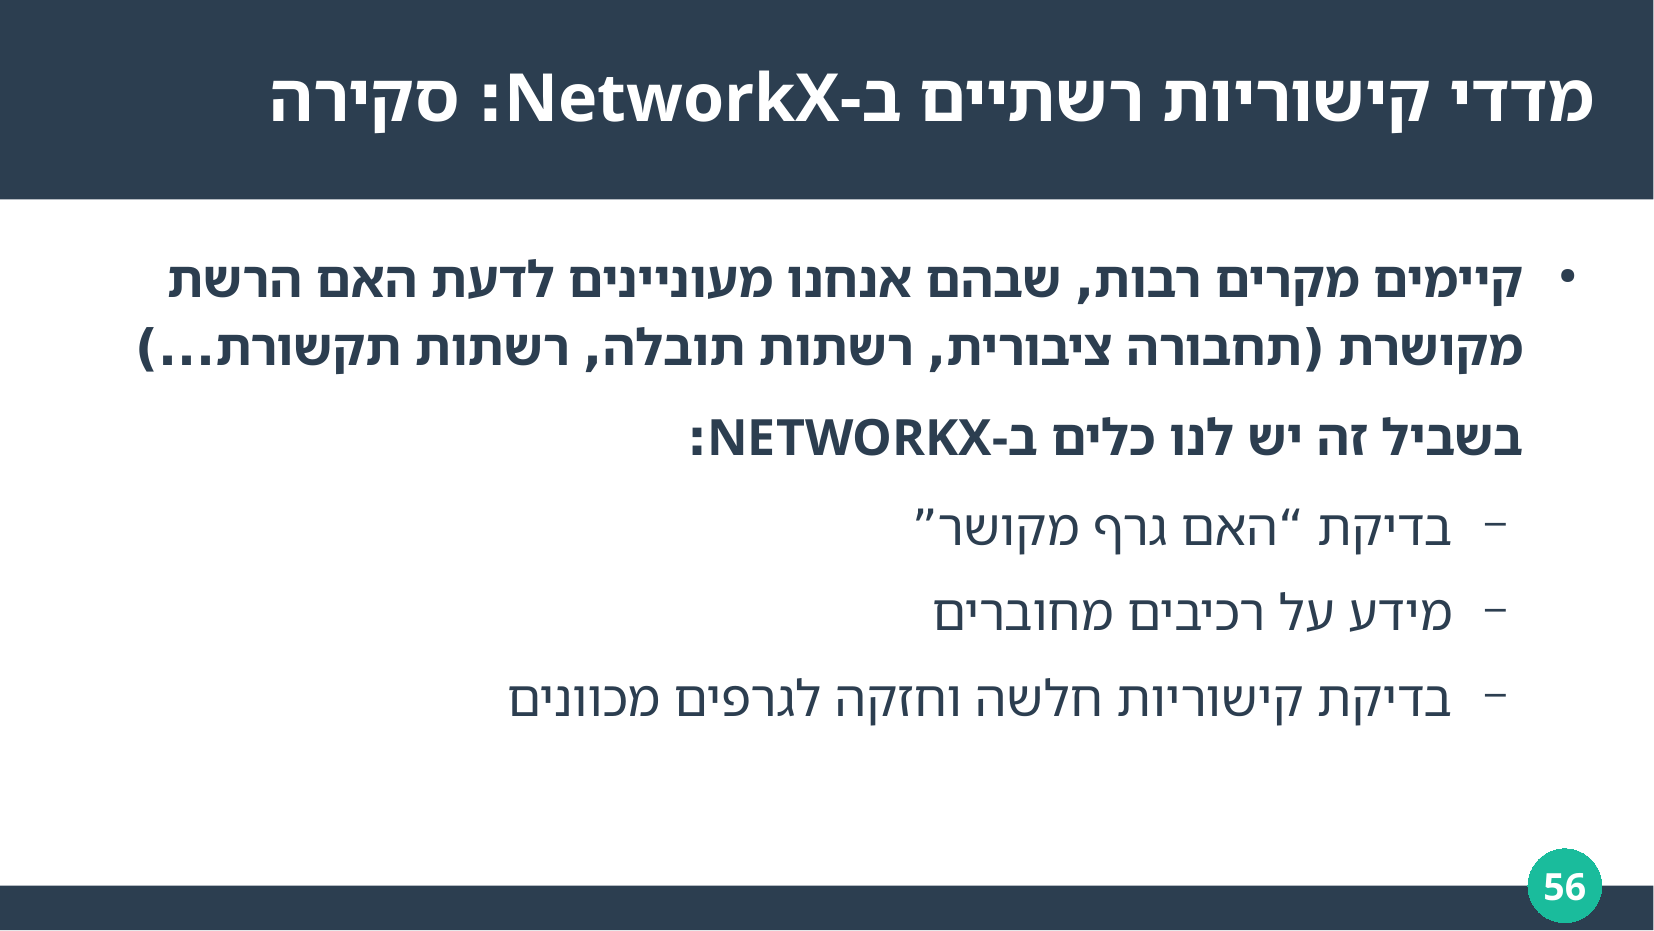

# מדדי קישוריות רשתיים ב-NetworkX: סקירה
קיימים מקרים רבות, שבהם אנחנו מעוניינים לדעת האם הרשת מקושרת (תחבורה ציבורית, רשתות תובלה, רשתות תקשורת...)
בשביל זה יש לנו כלים ב-NETWORKX:
בדיקת “האם גרף מקושר”
מידע על רכיבים מחוברים
בדיקת קישוריות חלשה וחזקה לגרפים מכוונים
56